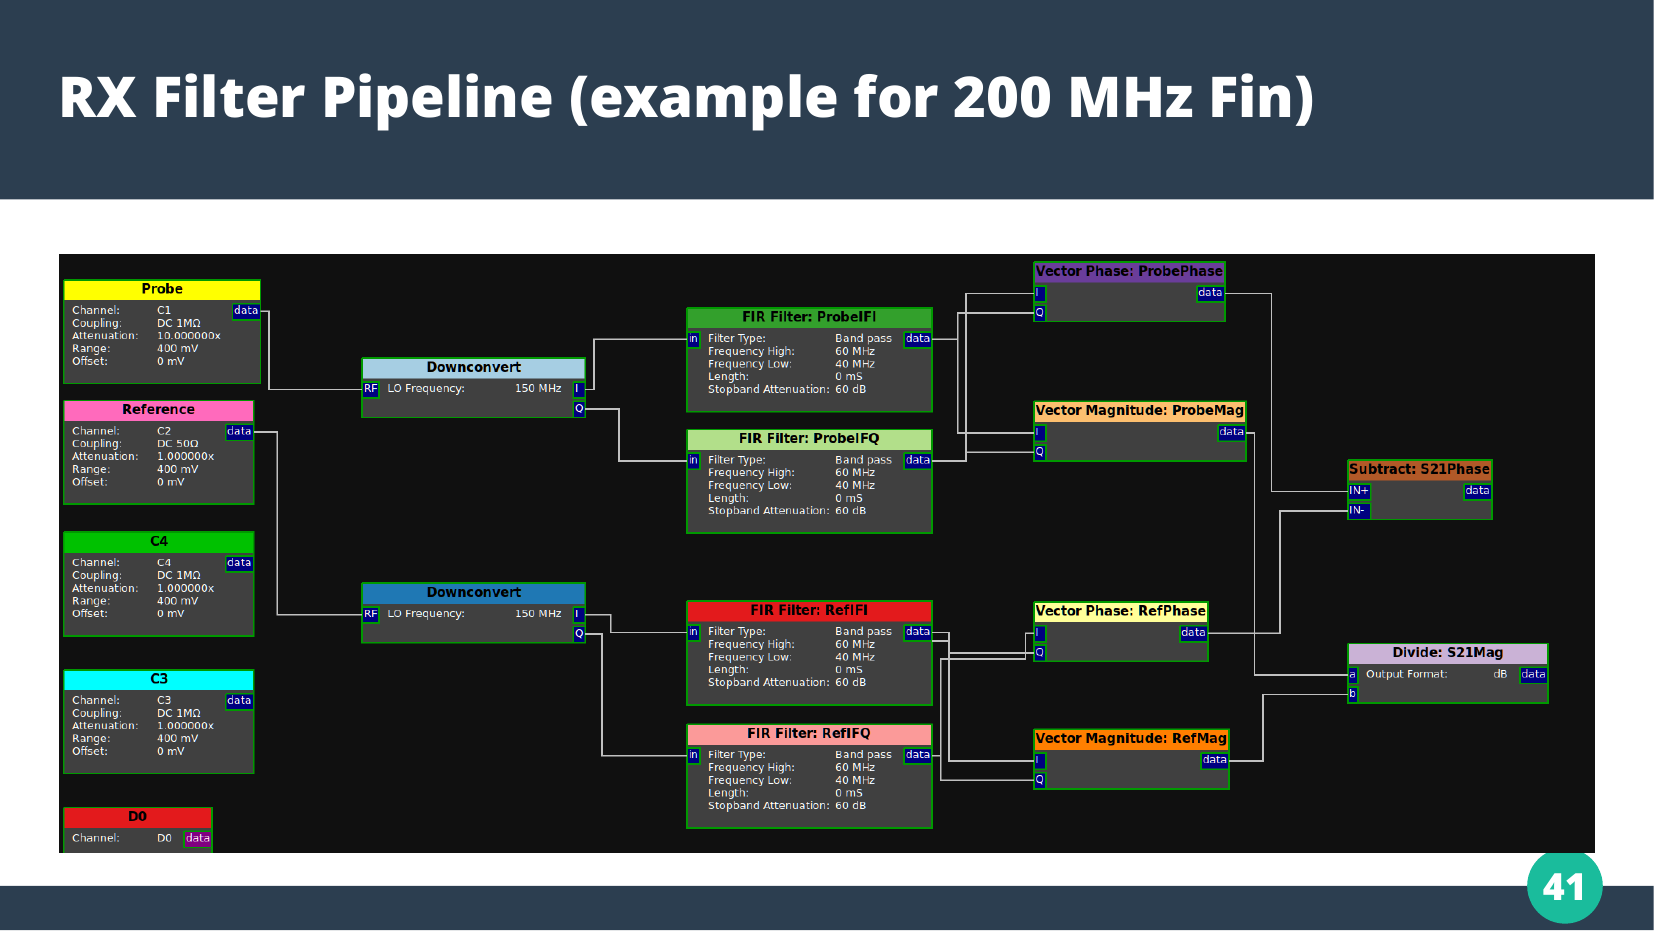

# RX Filter Pipeline (example for 200 MHz Fin)